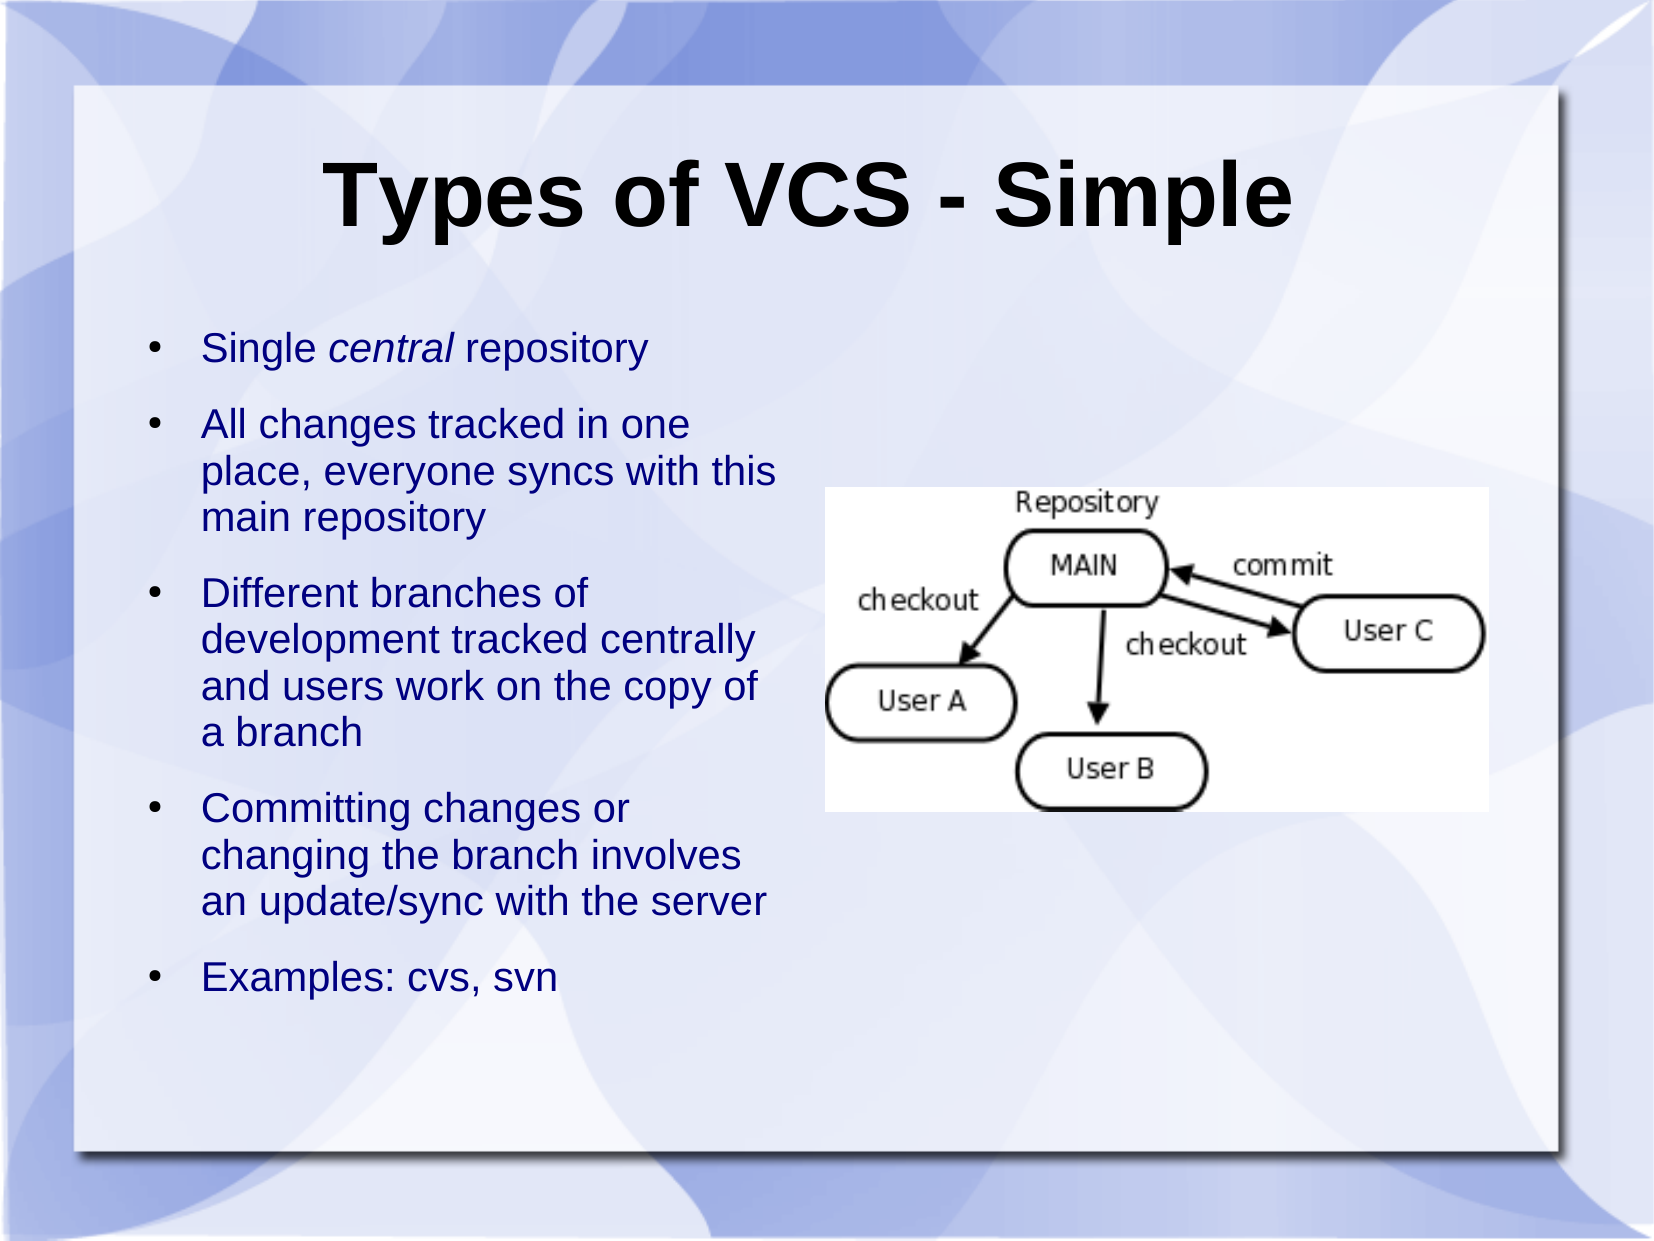

# Types of VCS - Simple
Single central repository
All changes tracked in one place, everyone syncs with this main repository
Different branches of development tracked centrally and users work on the copy of a branch
Committing changes or changing the branch involves an update/sync with the server
Examples: cvs, svn